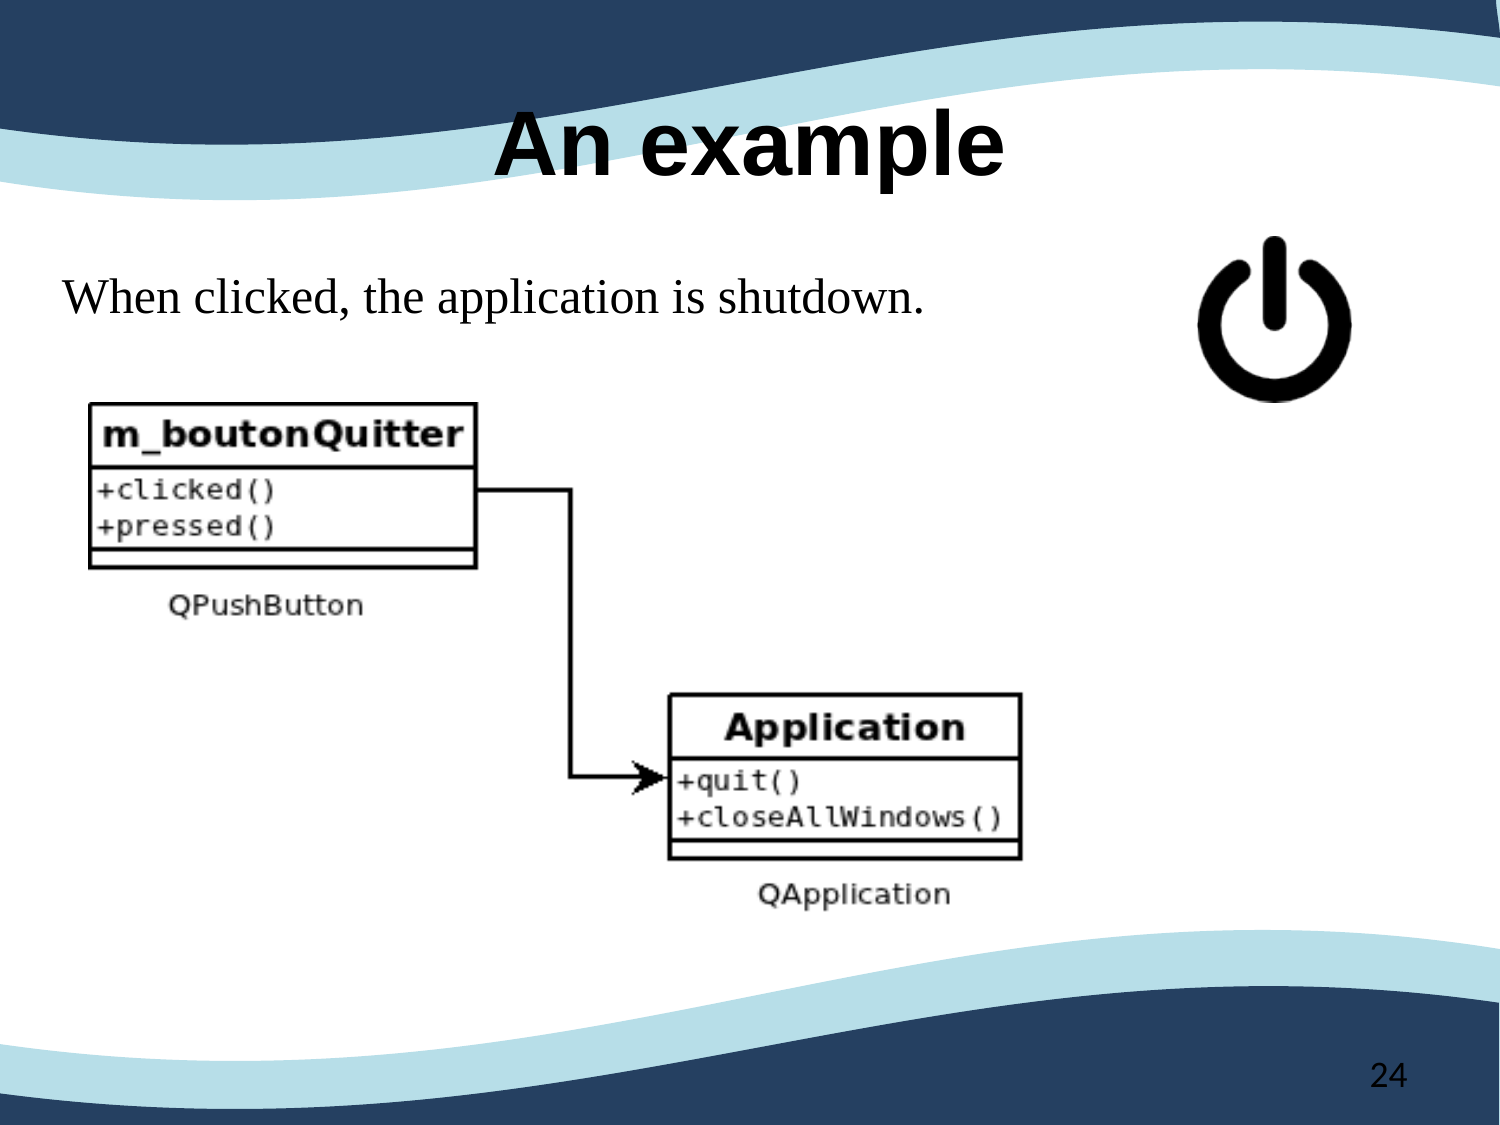

# An example
When clicked, the application is shutdown.
24